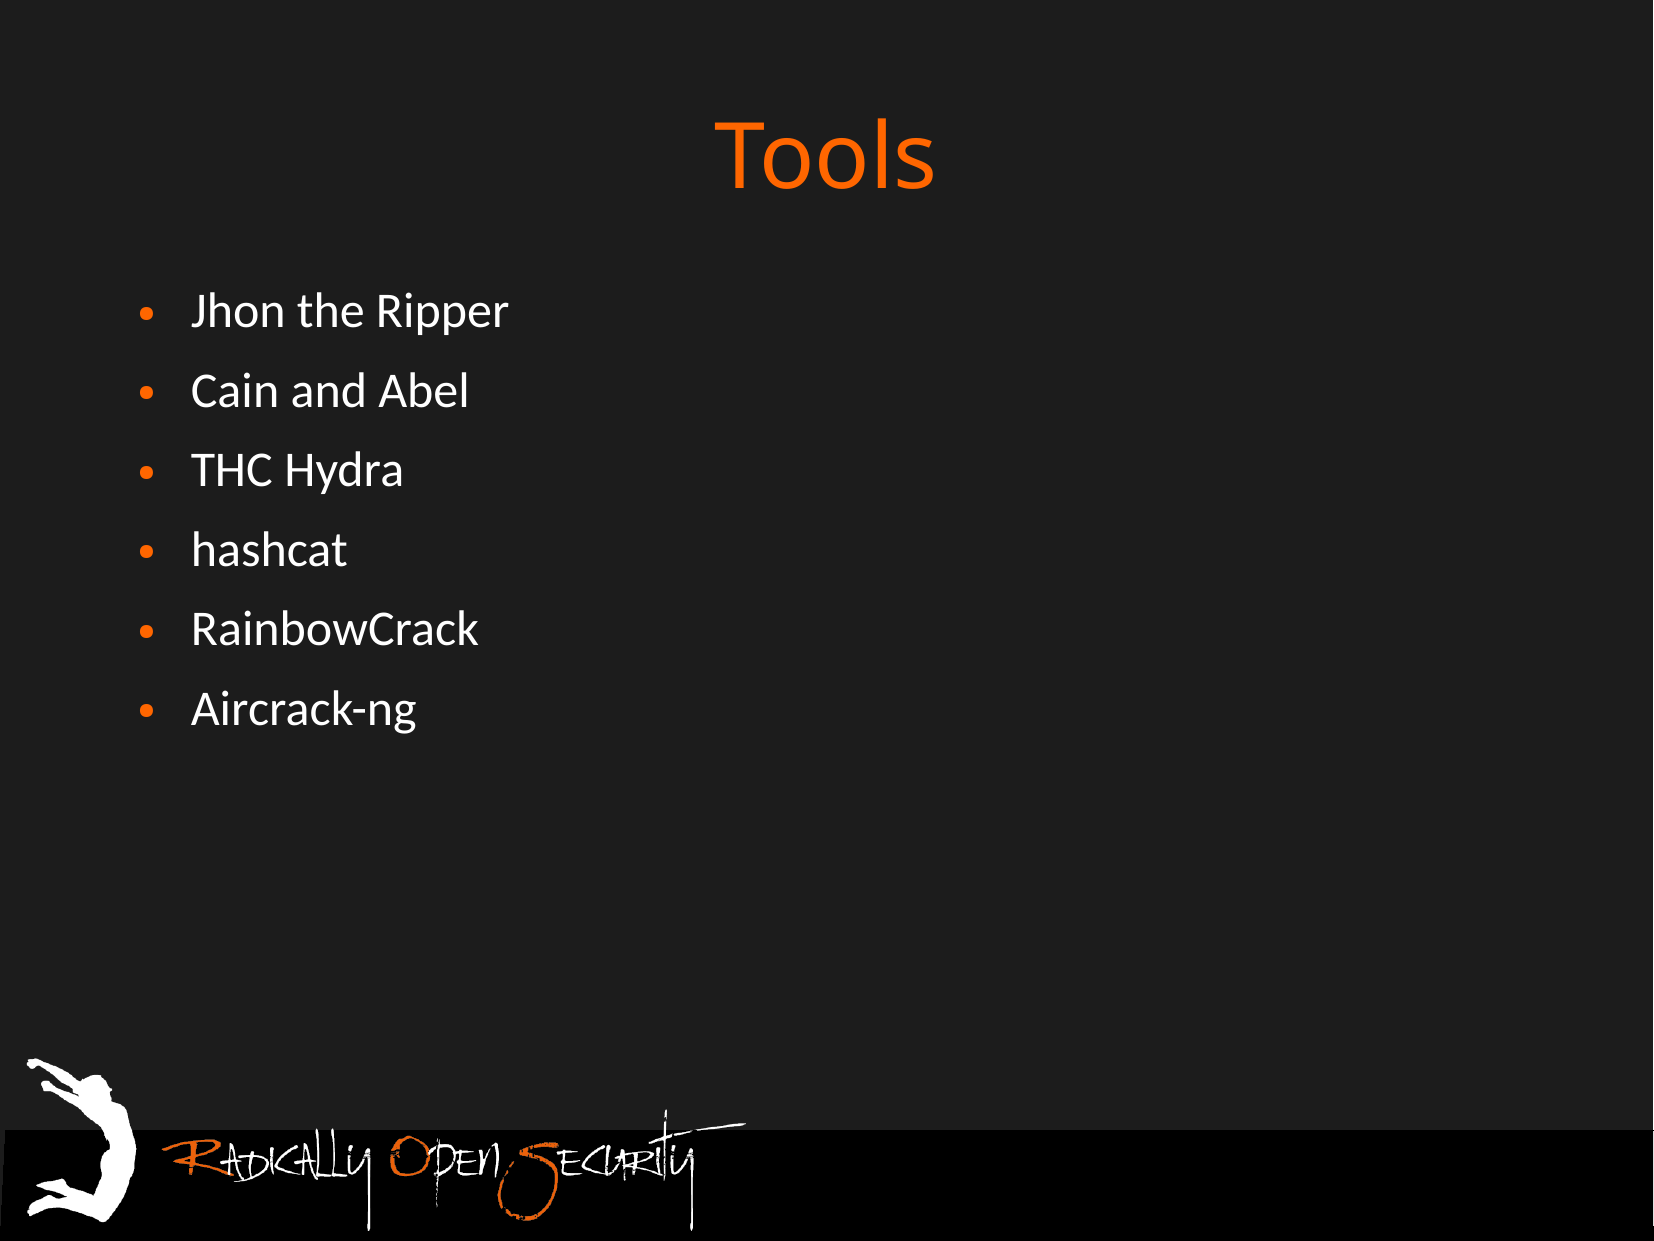

# Tools
Jhon the Ripper
Cain and Abel
THC Hydra
hashcat
RainbowCrack
Aircrack-ng